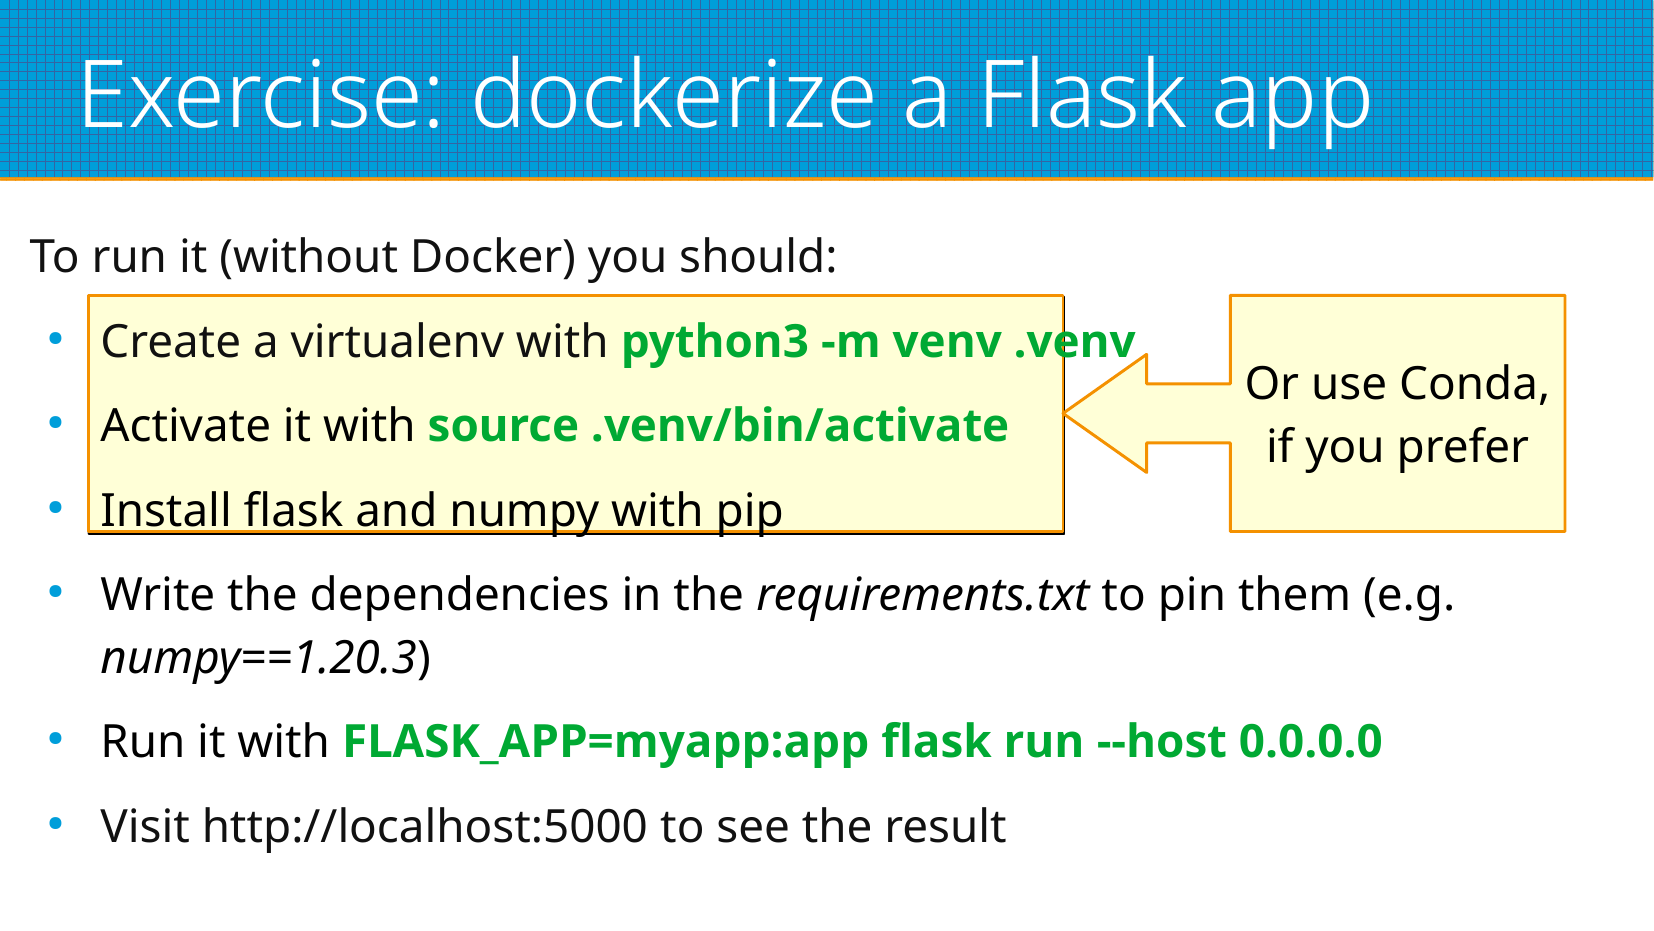

# Exercise: dockerize a Flask app
To run it (without Docker) you should:
Create a virtualenv with python3 -m venv .venv
Activate it with source .venv/bin/activate
Install flask and numpy with pip
Write the dependencies in the requirements.txt to pin them (e.g. numpy==1.20.3)
Run it with FLASK_APP=myapp:app flask run --host 0.0.0.0
Visit http://localhost:5000 to see the result
Or use Conda,
if you prefer